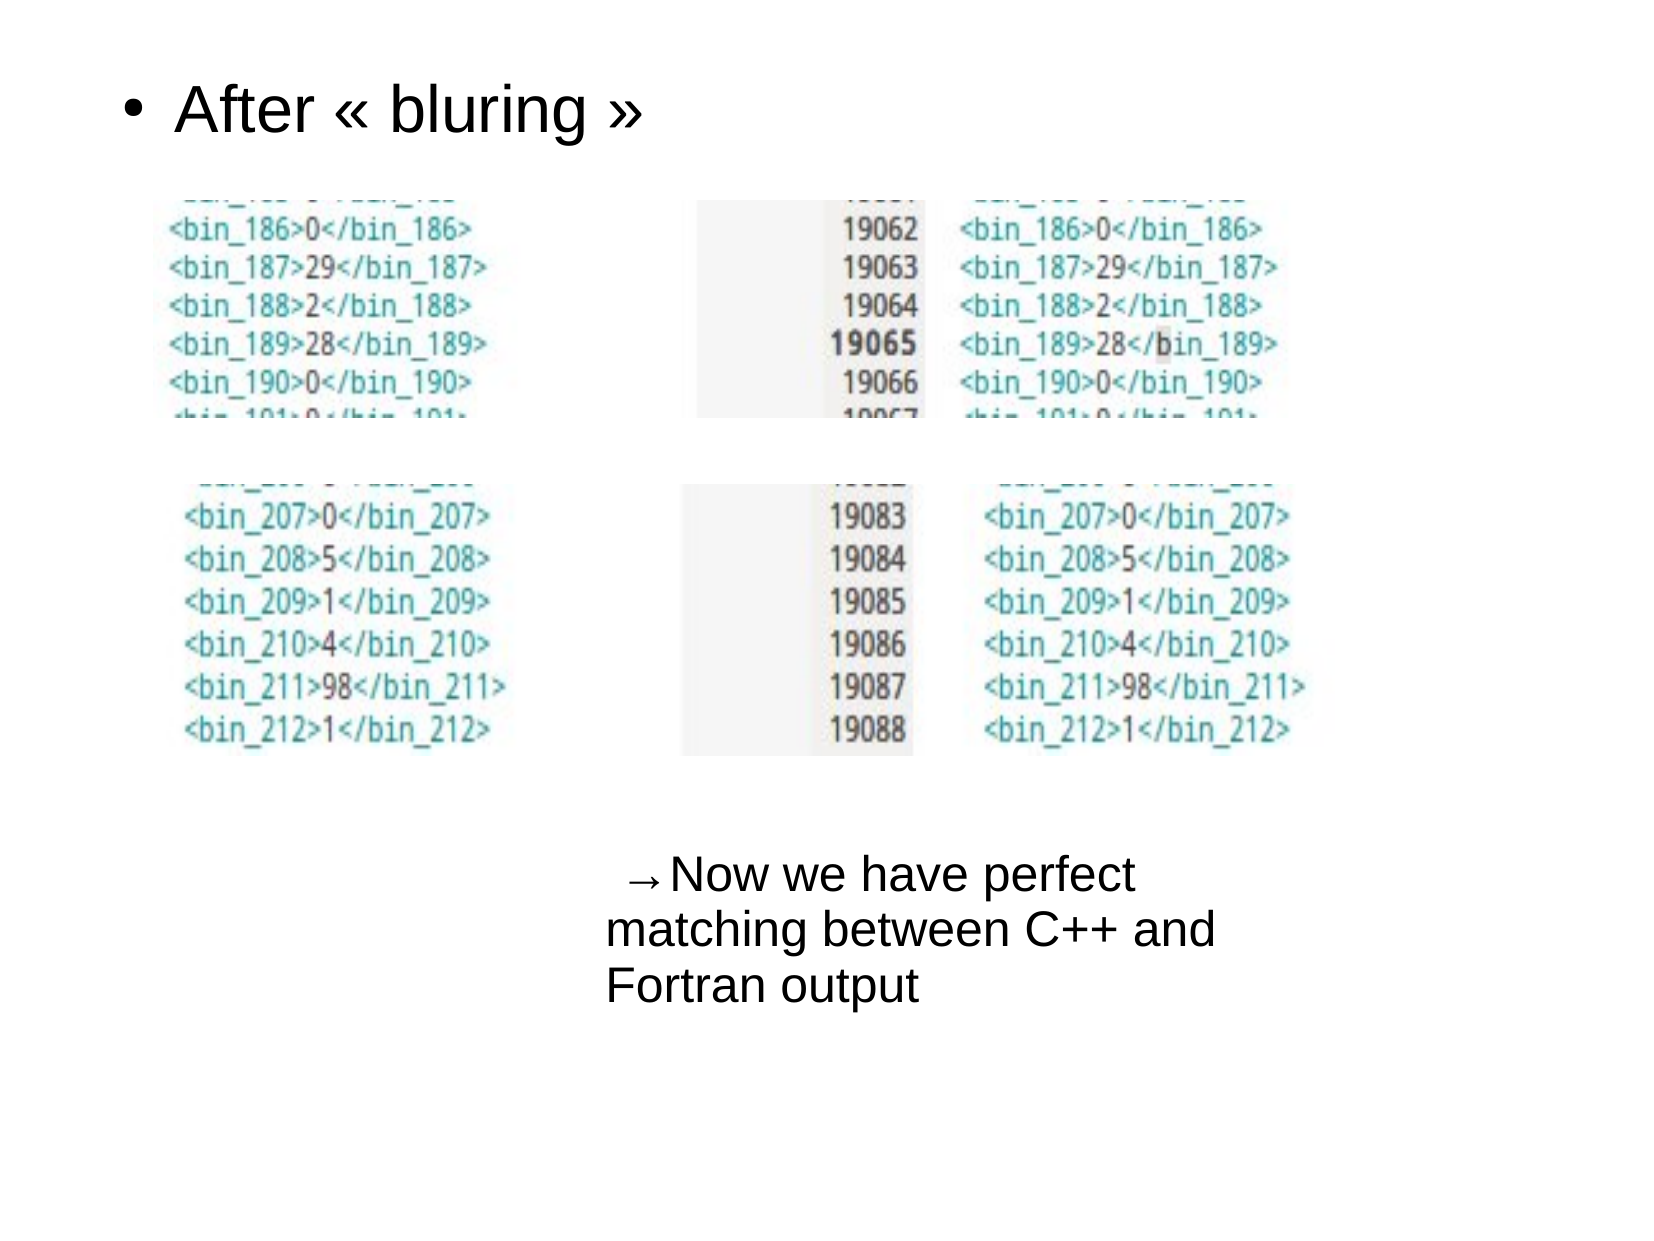

# After « bluring »
 →Now we have perfect matching between C++ and Fortran output